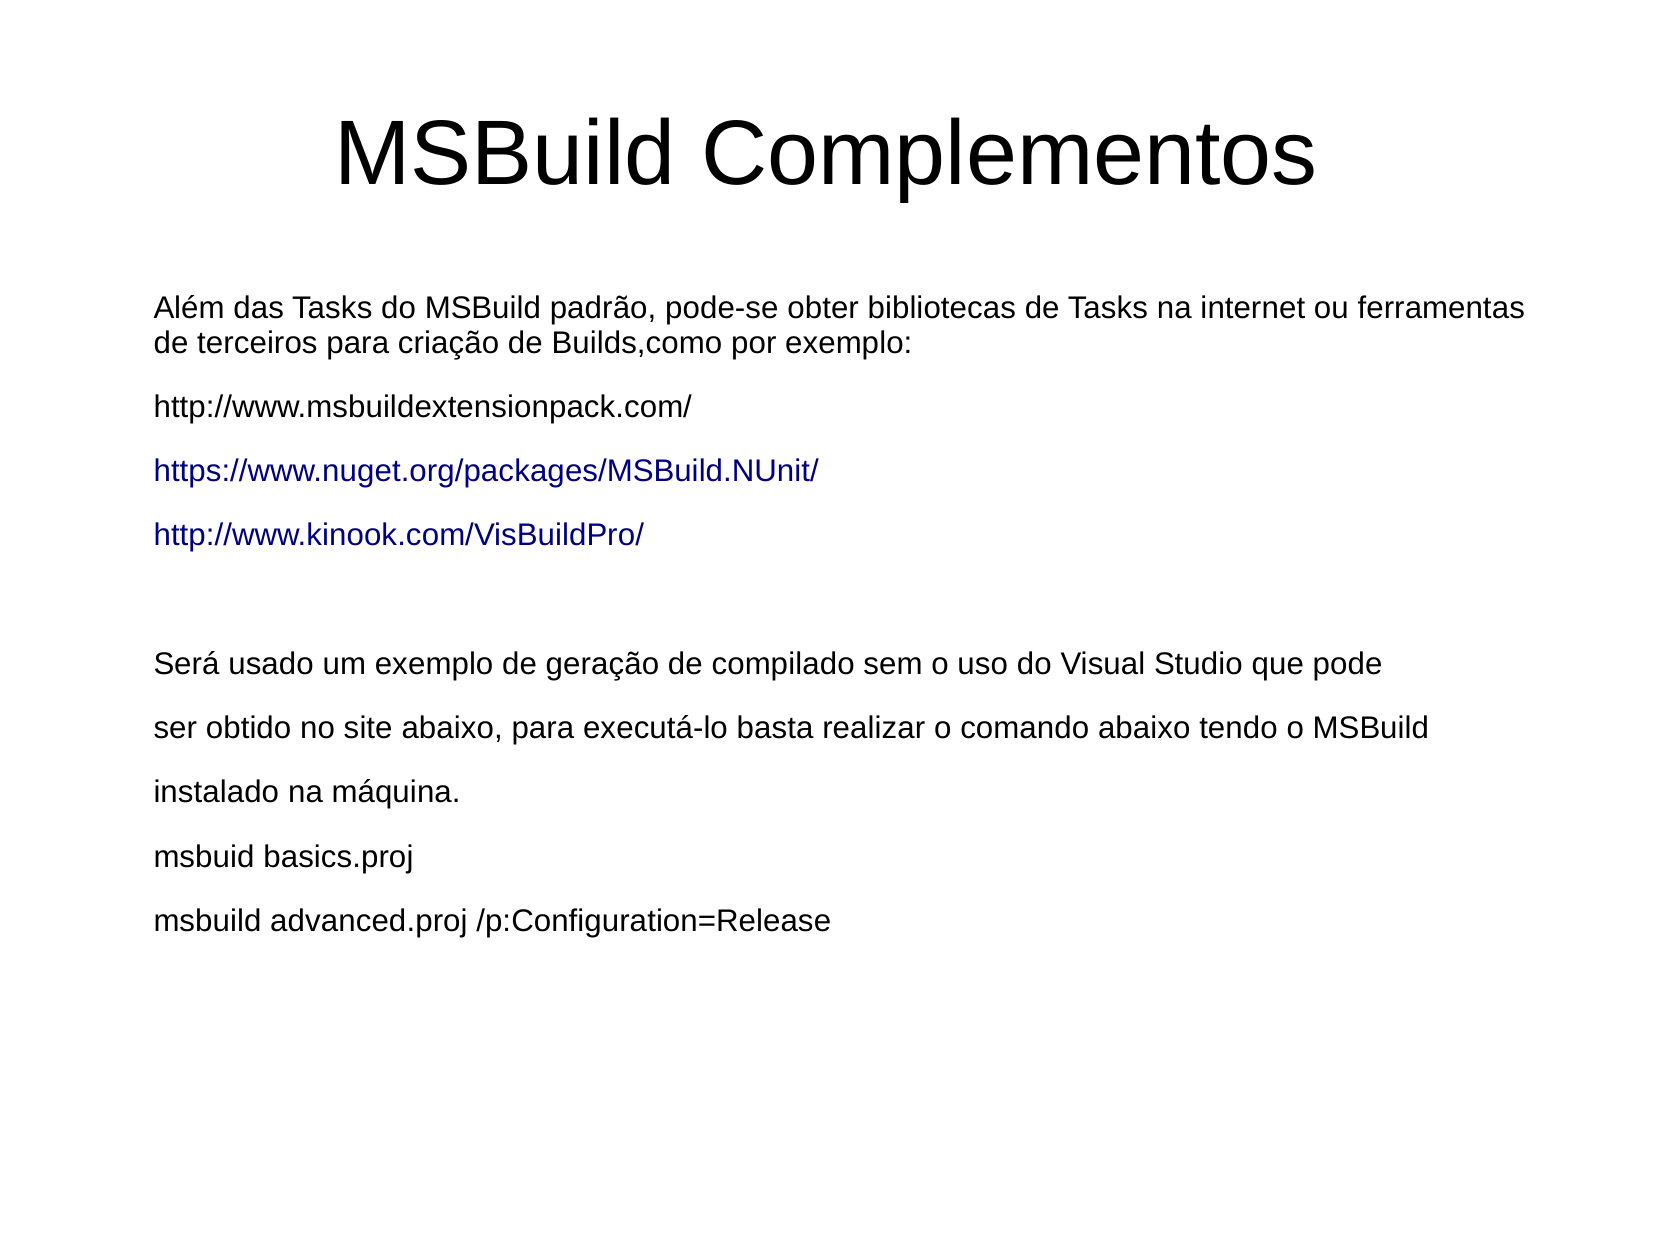

# MSBuild Complementos
Além das Tasks do MSBuild padrão, pode-se obter bibliotecas de Tasks na internet ou ferramentas de terceiros para criação de Builds,como por exemplo:
http://www.msbuildextensionpack.com/
https://www.nuget.org/packages/MSBuild.NUnit/
http://www.kinook.com/VisBuildPro/
Será usado um exemplo de geração de compilado sem o uso do Visual Studio que pode
ser obtido no site abaixo, para executá-lo basta realizar o comando abaixo tendo o MSBuild
instalado na máquina.
msbuid basics.proj
msbuild advanced.proj /p:Configuration=Release